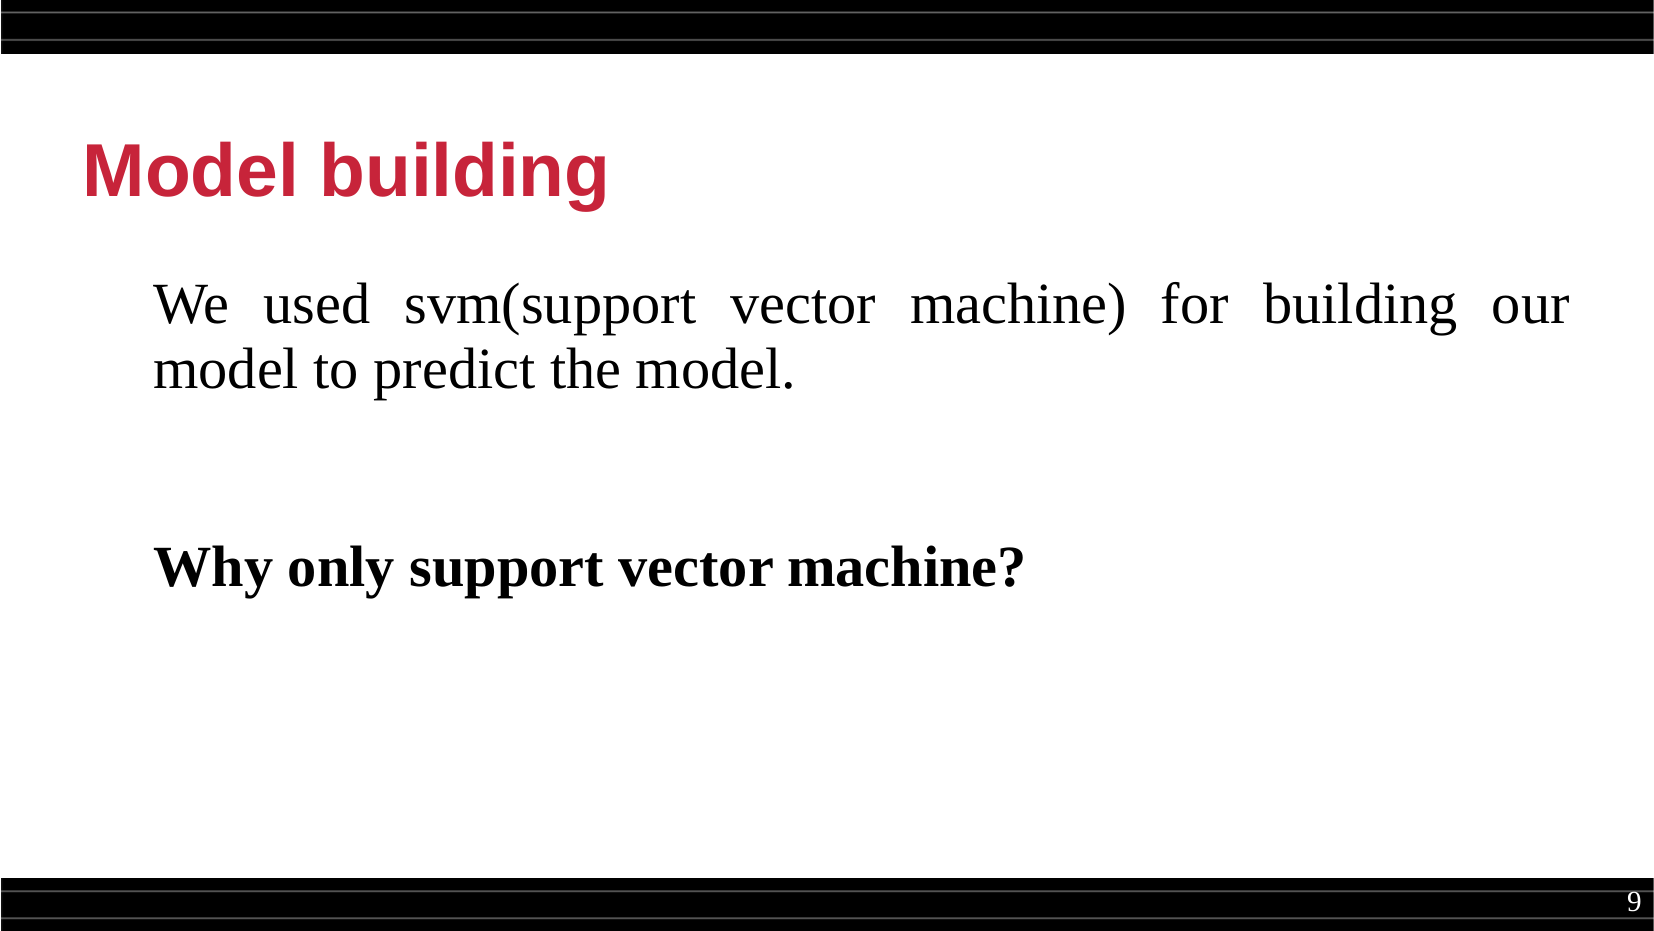

# Model building
We used svm(support vector machine) for building our model to predict the model.
Why only support vector machine?